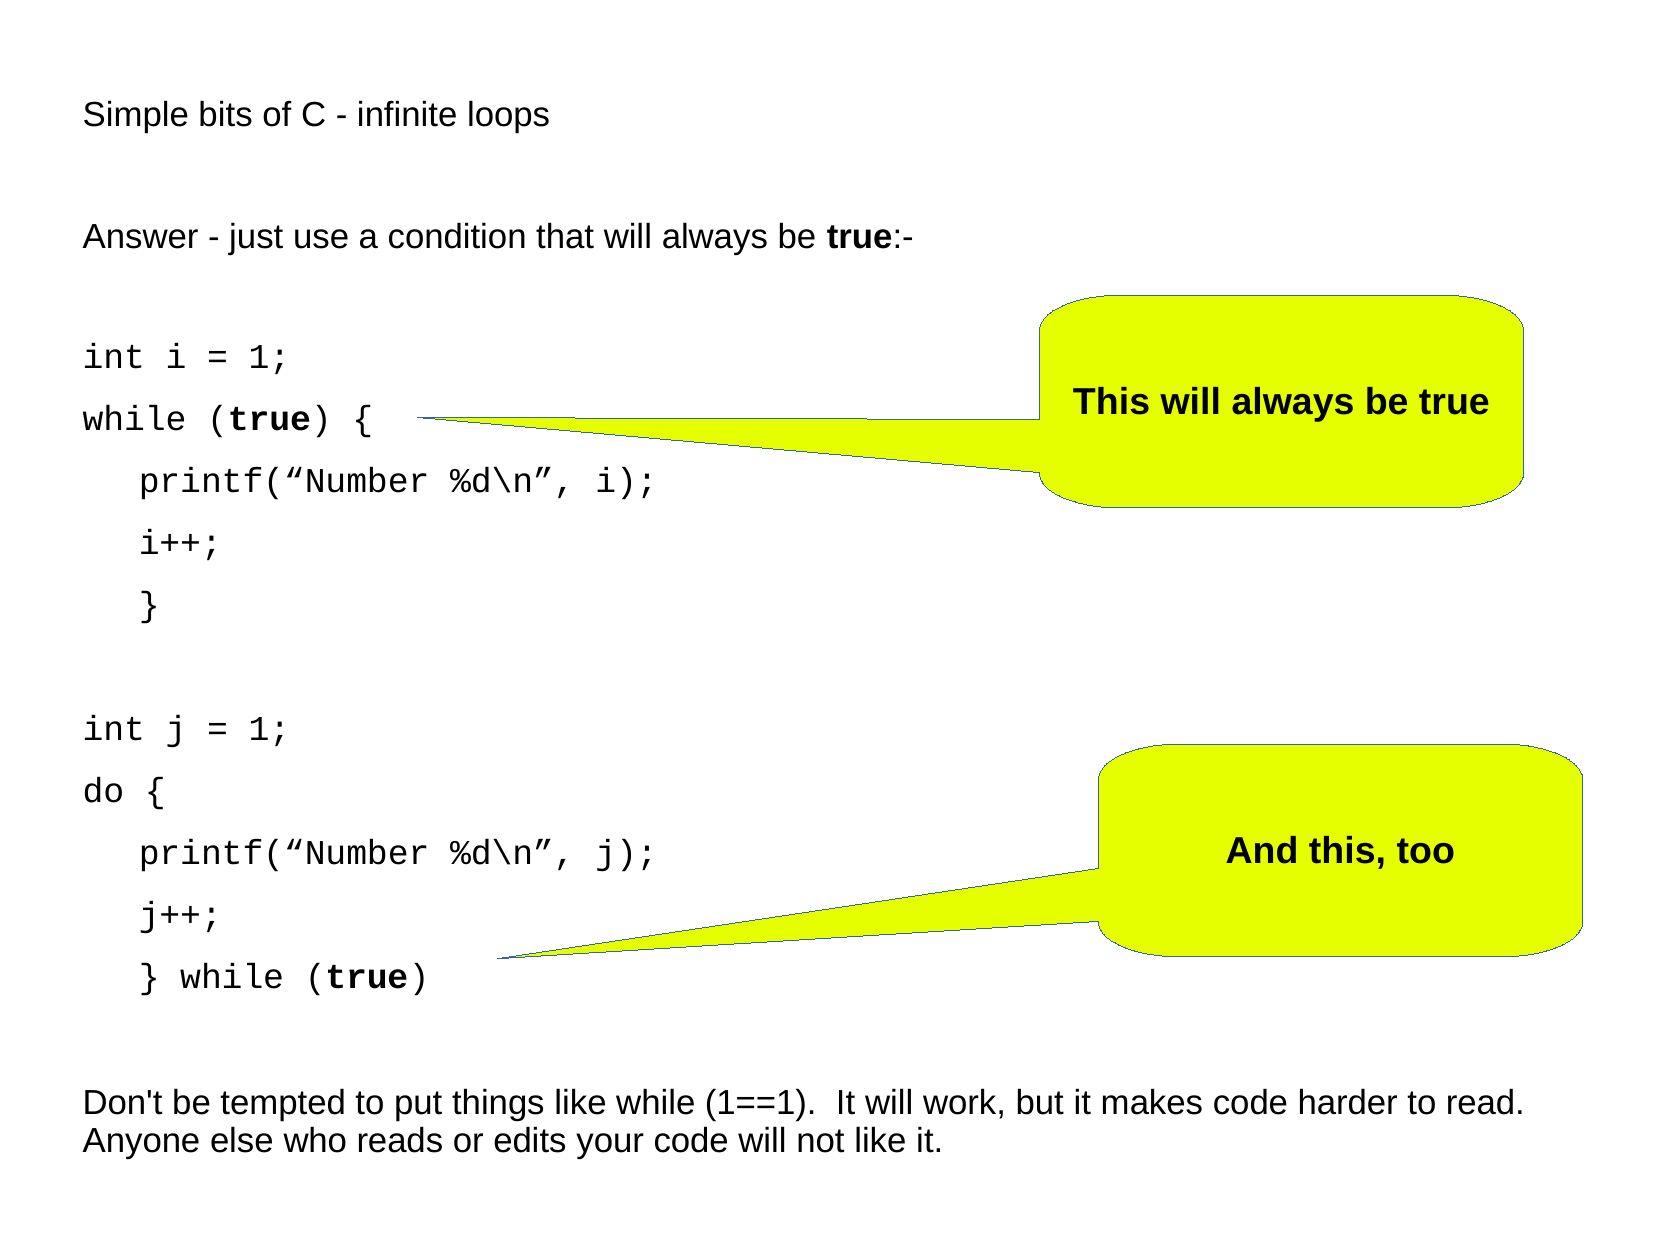

# Simple bits of C - infinite loops
Answer - just use a condition that will always be true:-
int i = 1;
while (true) {
 	printf(“Number %d\n”, i);
 	i++;
 	}
int j = 1;
do {
 	printf(“Number %d\n”, j);
 	j++;
 	} while (true)
Don't be tempted to put things like while (1==1). It will work, but it makes code harder to read. Anyone else who reads or edits your code will not like it.
This will always be true
And this, too